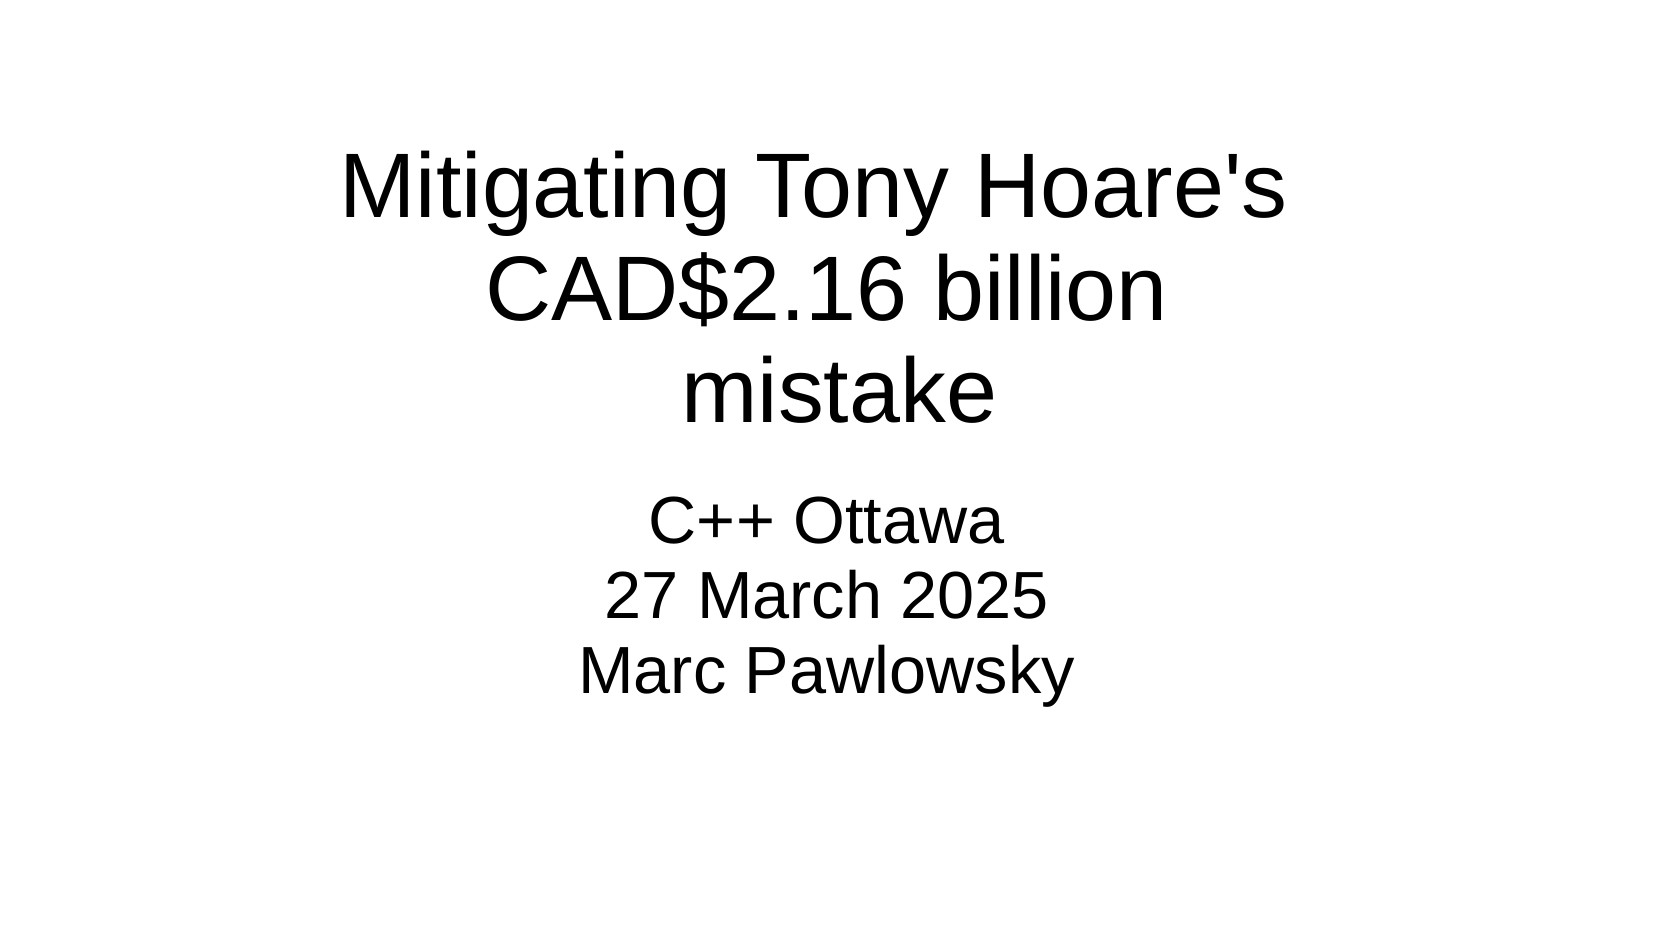

# Mitigating Tony Hoare's CAD$2.16 billion mistake
C++ Ottawa
27 March 2025
Marc Pawlowsky